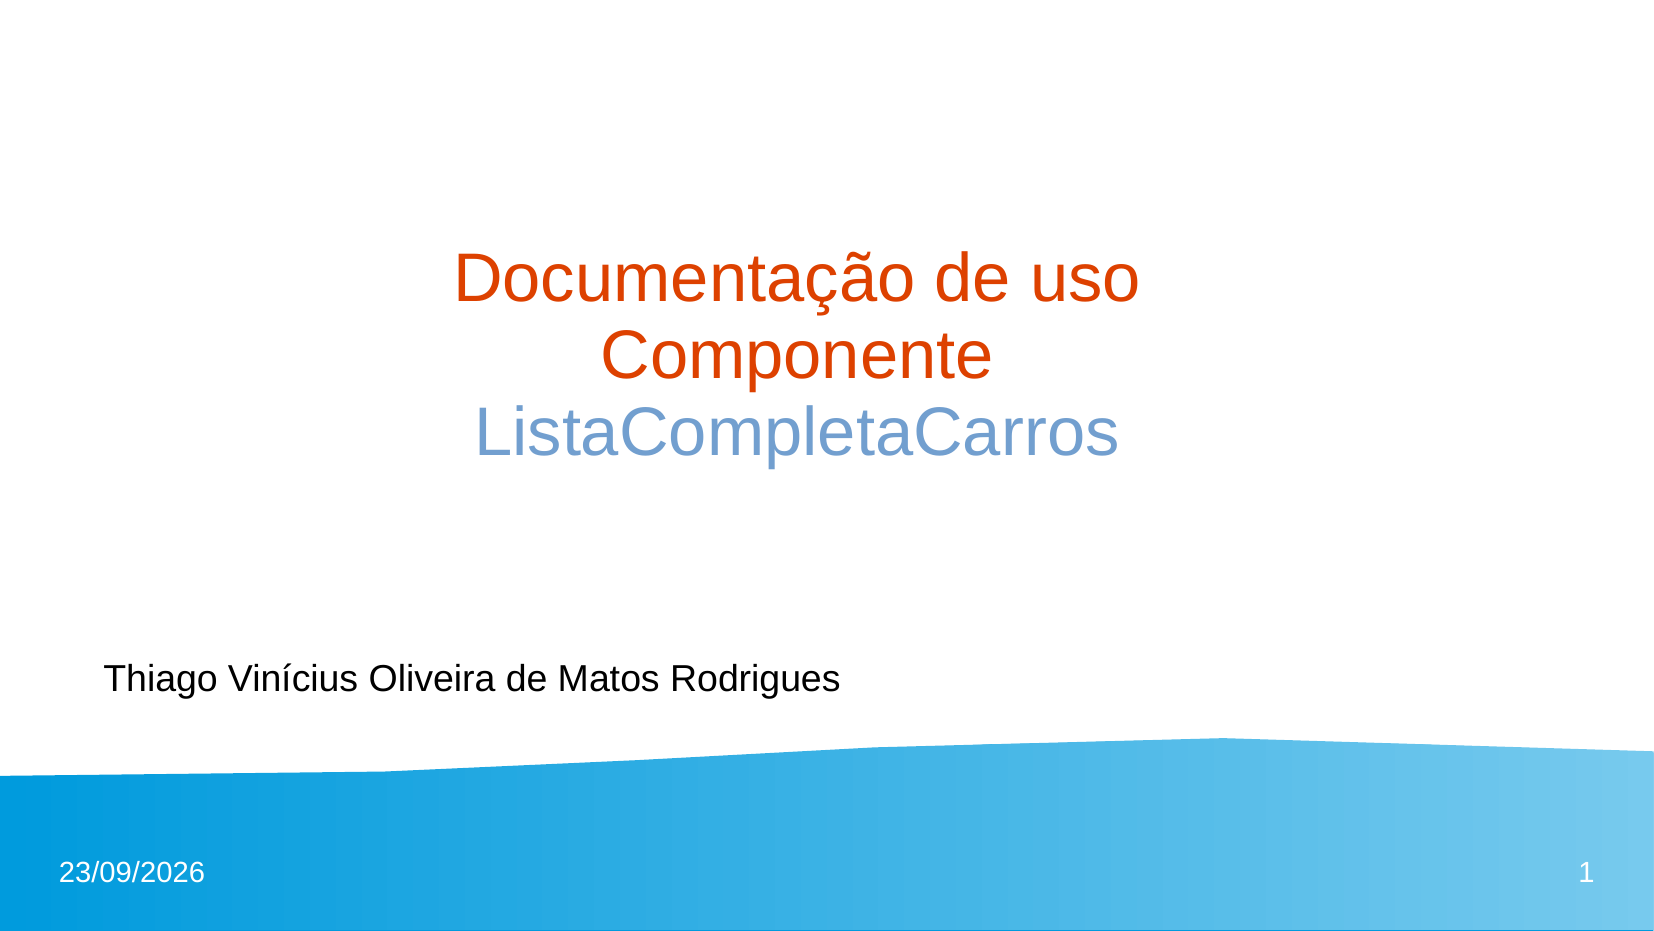

# Documentação de uso Componente ListaCompletaCarros
Thiago Vinícius Oliveira de Matos Rodrigues